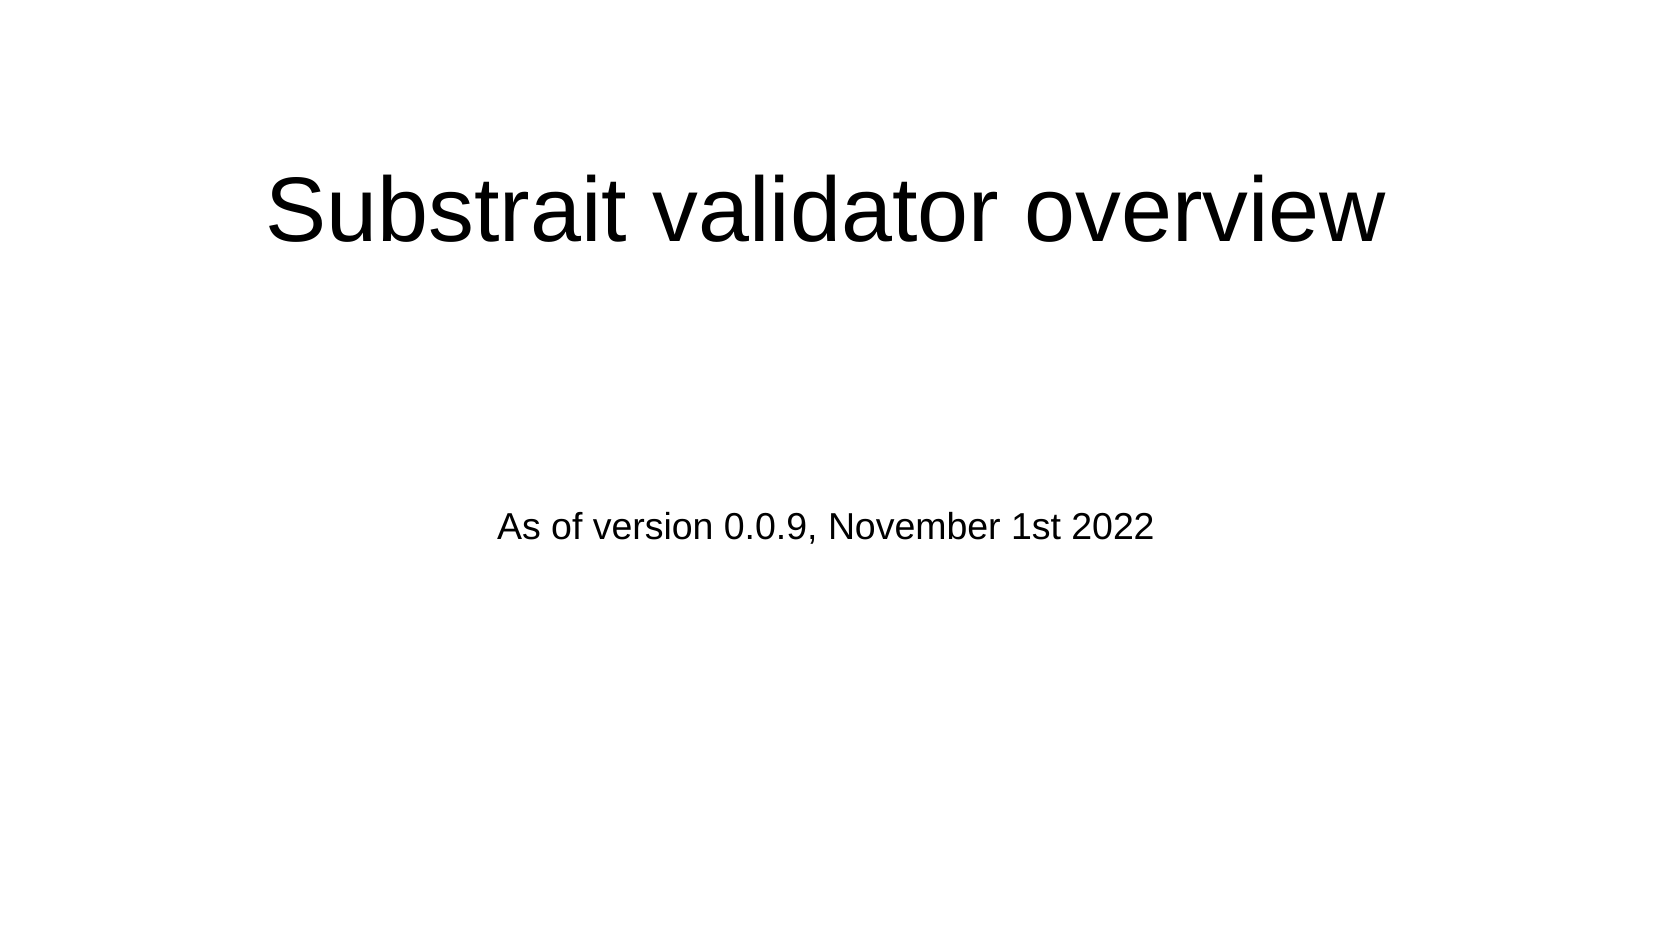

# Substrait validator overview
As of version 0.0.9, November 1st 2022